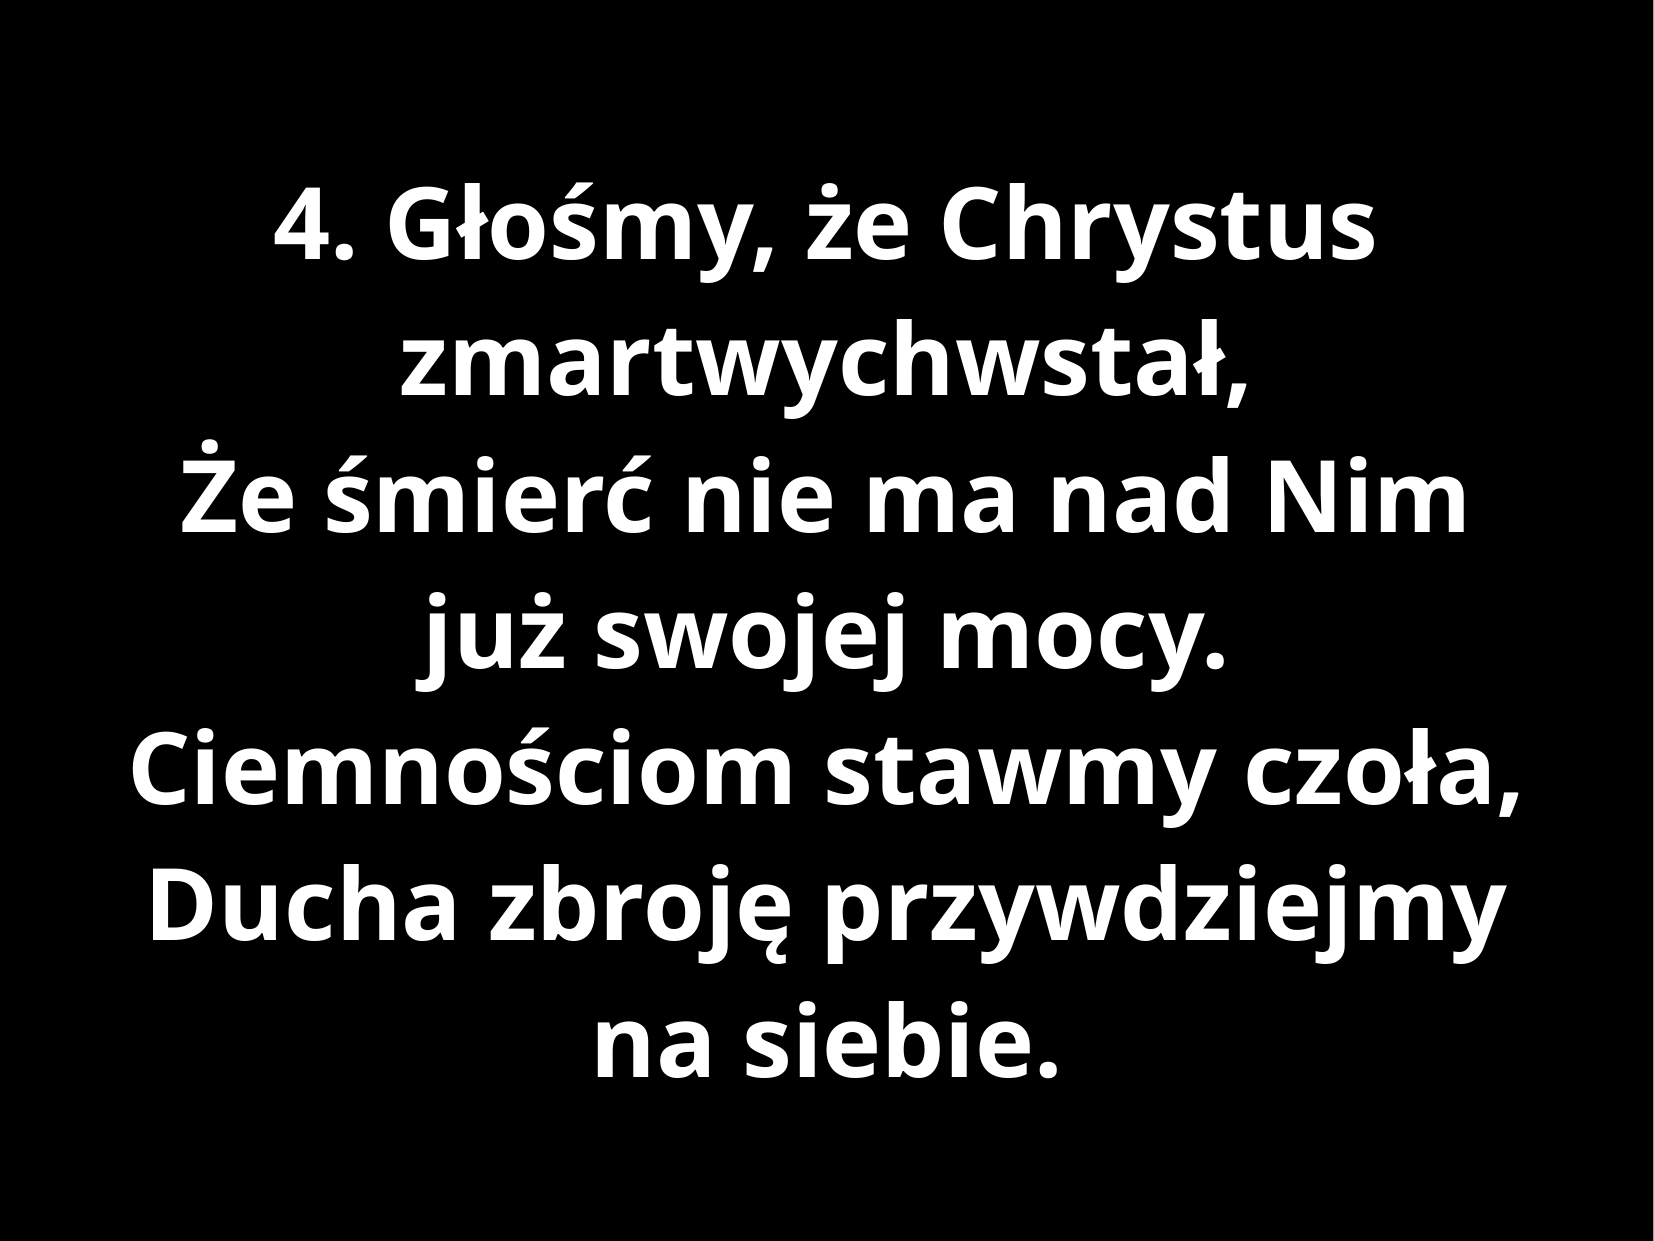

# 4. Głośmy, że Chrystus zmartwychwstał, Że śmierć nie ma nad Nim już swojej mocy. Ciemnościom stawmy czoła, Ducha zbroję przywdziejmy na siebie.